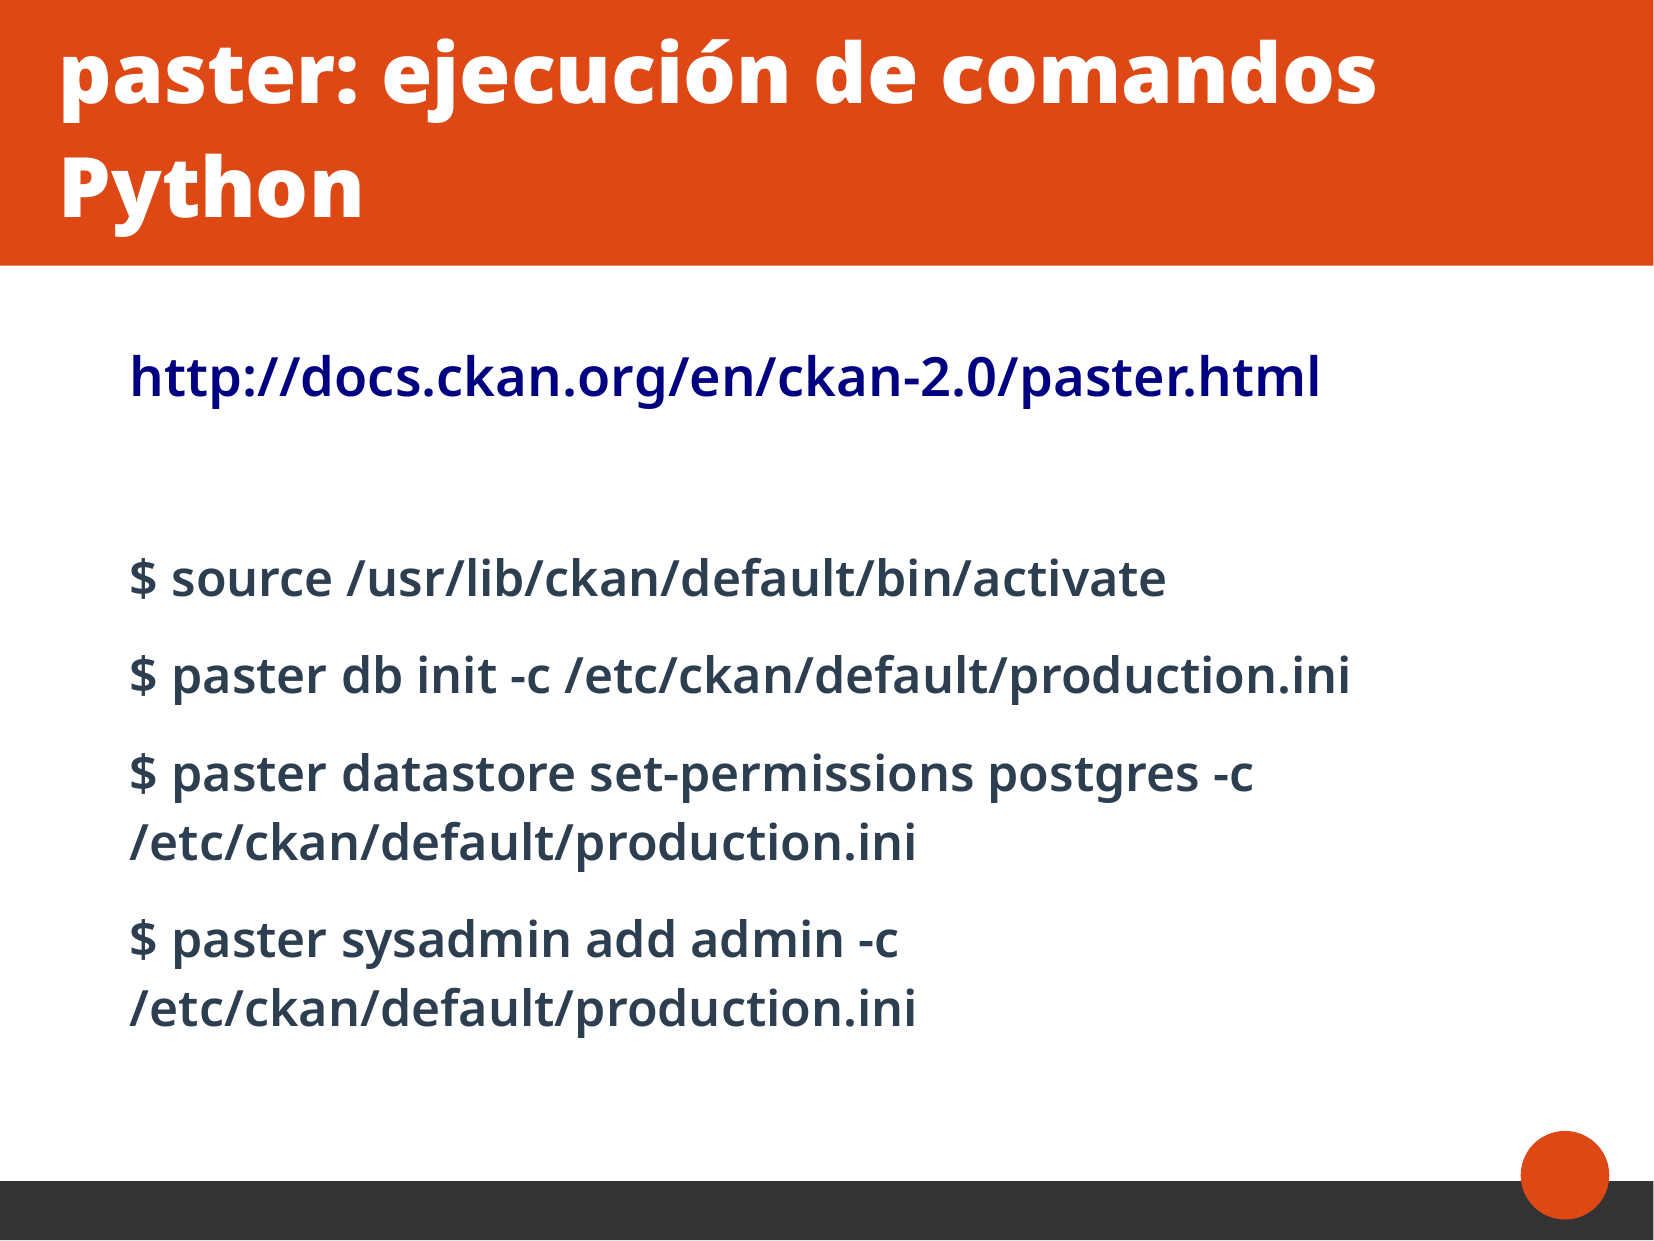

# paster: ejecución de comandos Python
http://docs.ckan.org/en/ckan-2.0/paster.html
$ source /usr/lib/ckan/default/bin/activate
$ paster db init -c /etc/ckan/default/production.ini
$ paster datastore set-permissions postgres -c /etc/ckan/default/production.ini
$ paster sysadmin add admin -c /etc/ckan/default/production.ini